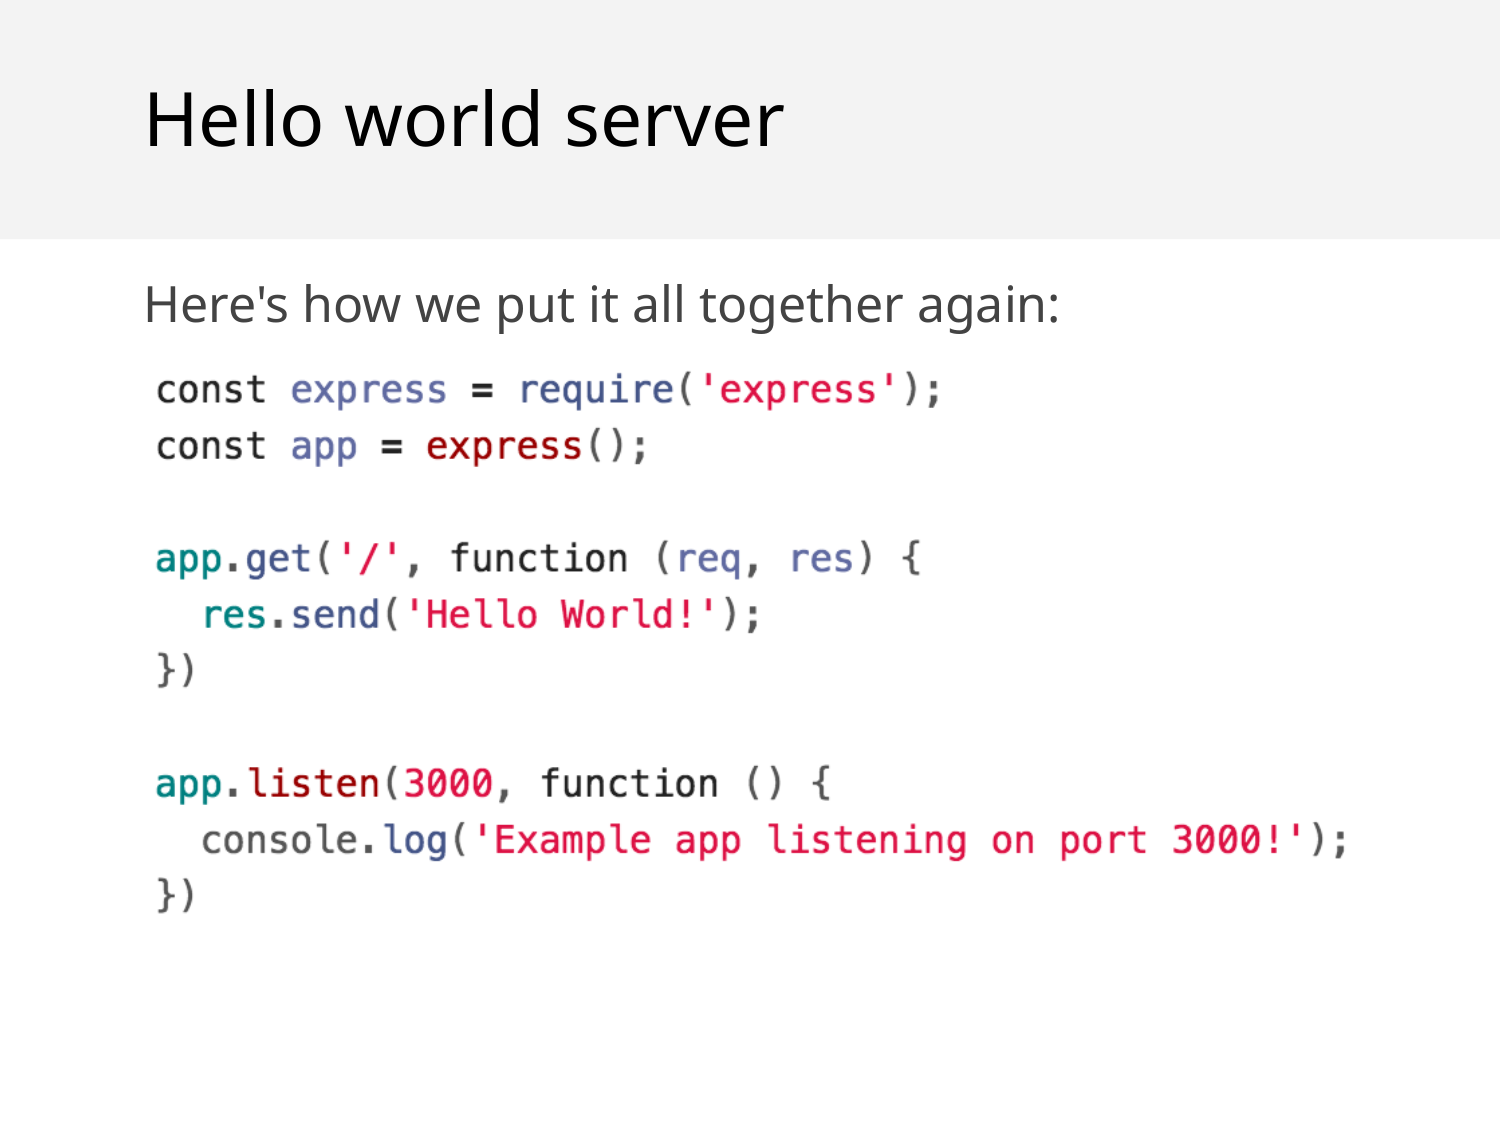

# Hello world server
Here's how we put it all together again: